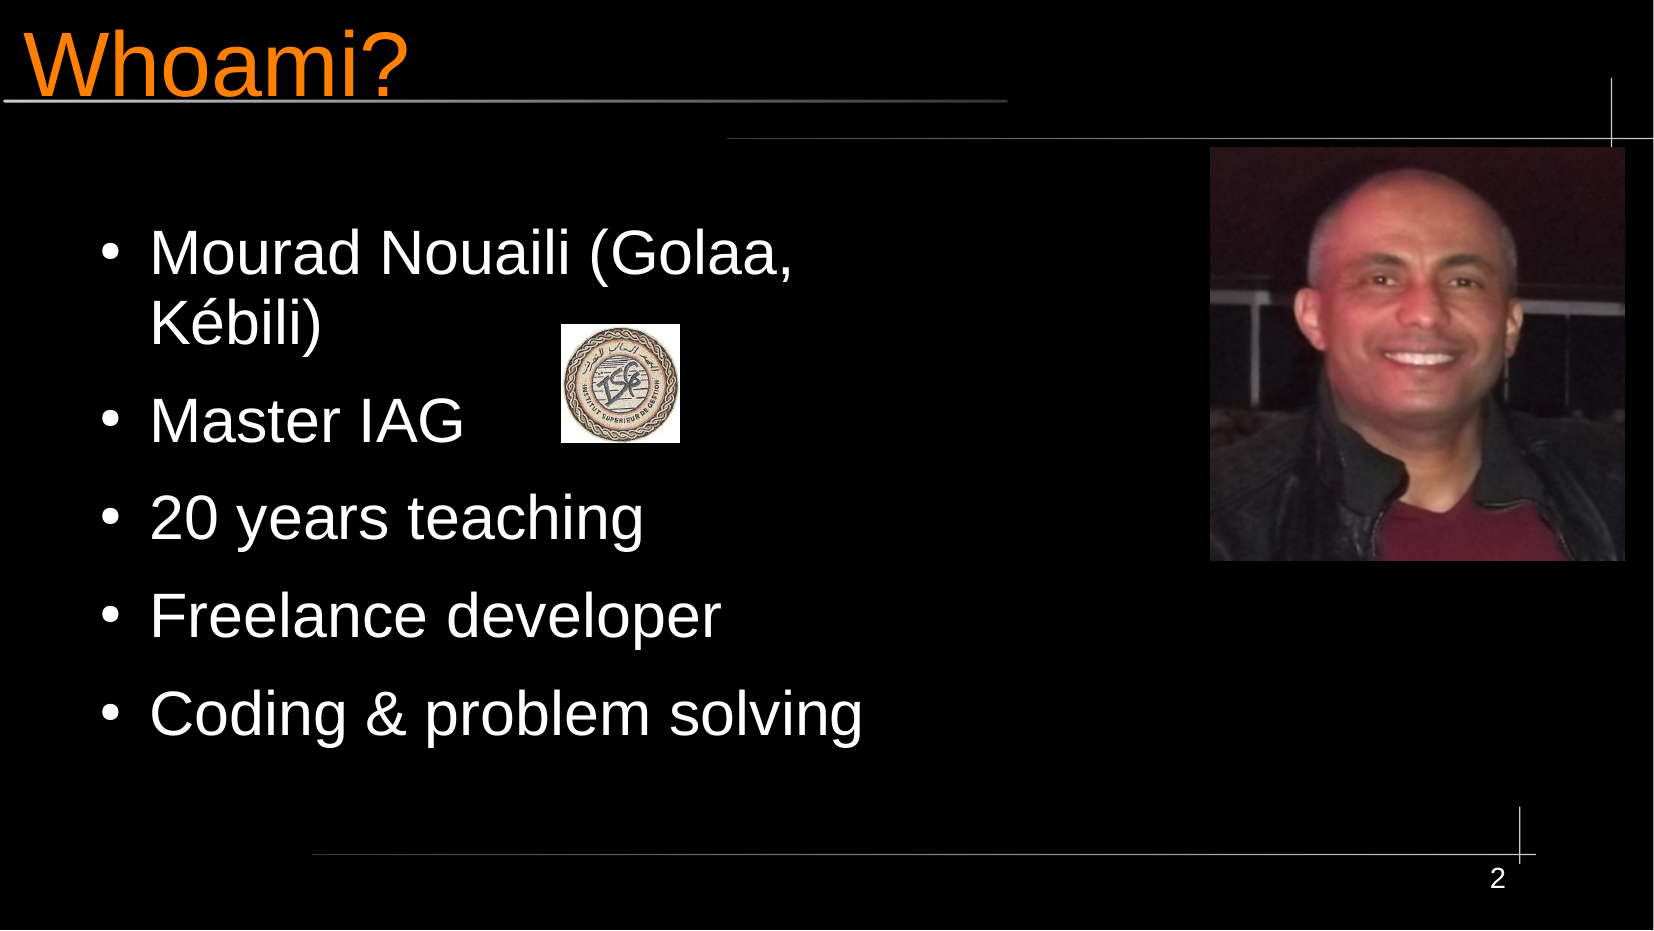

# Whoami?
Mourad Nouaili (Golaa, Kébili)
Master IAG
20 years teaching
Freelance developer
Coding & problem solving
2